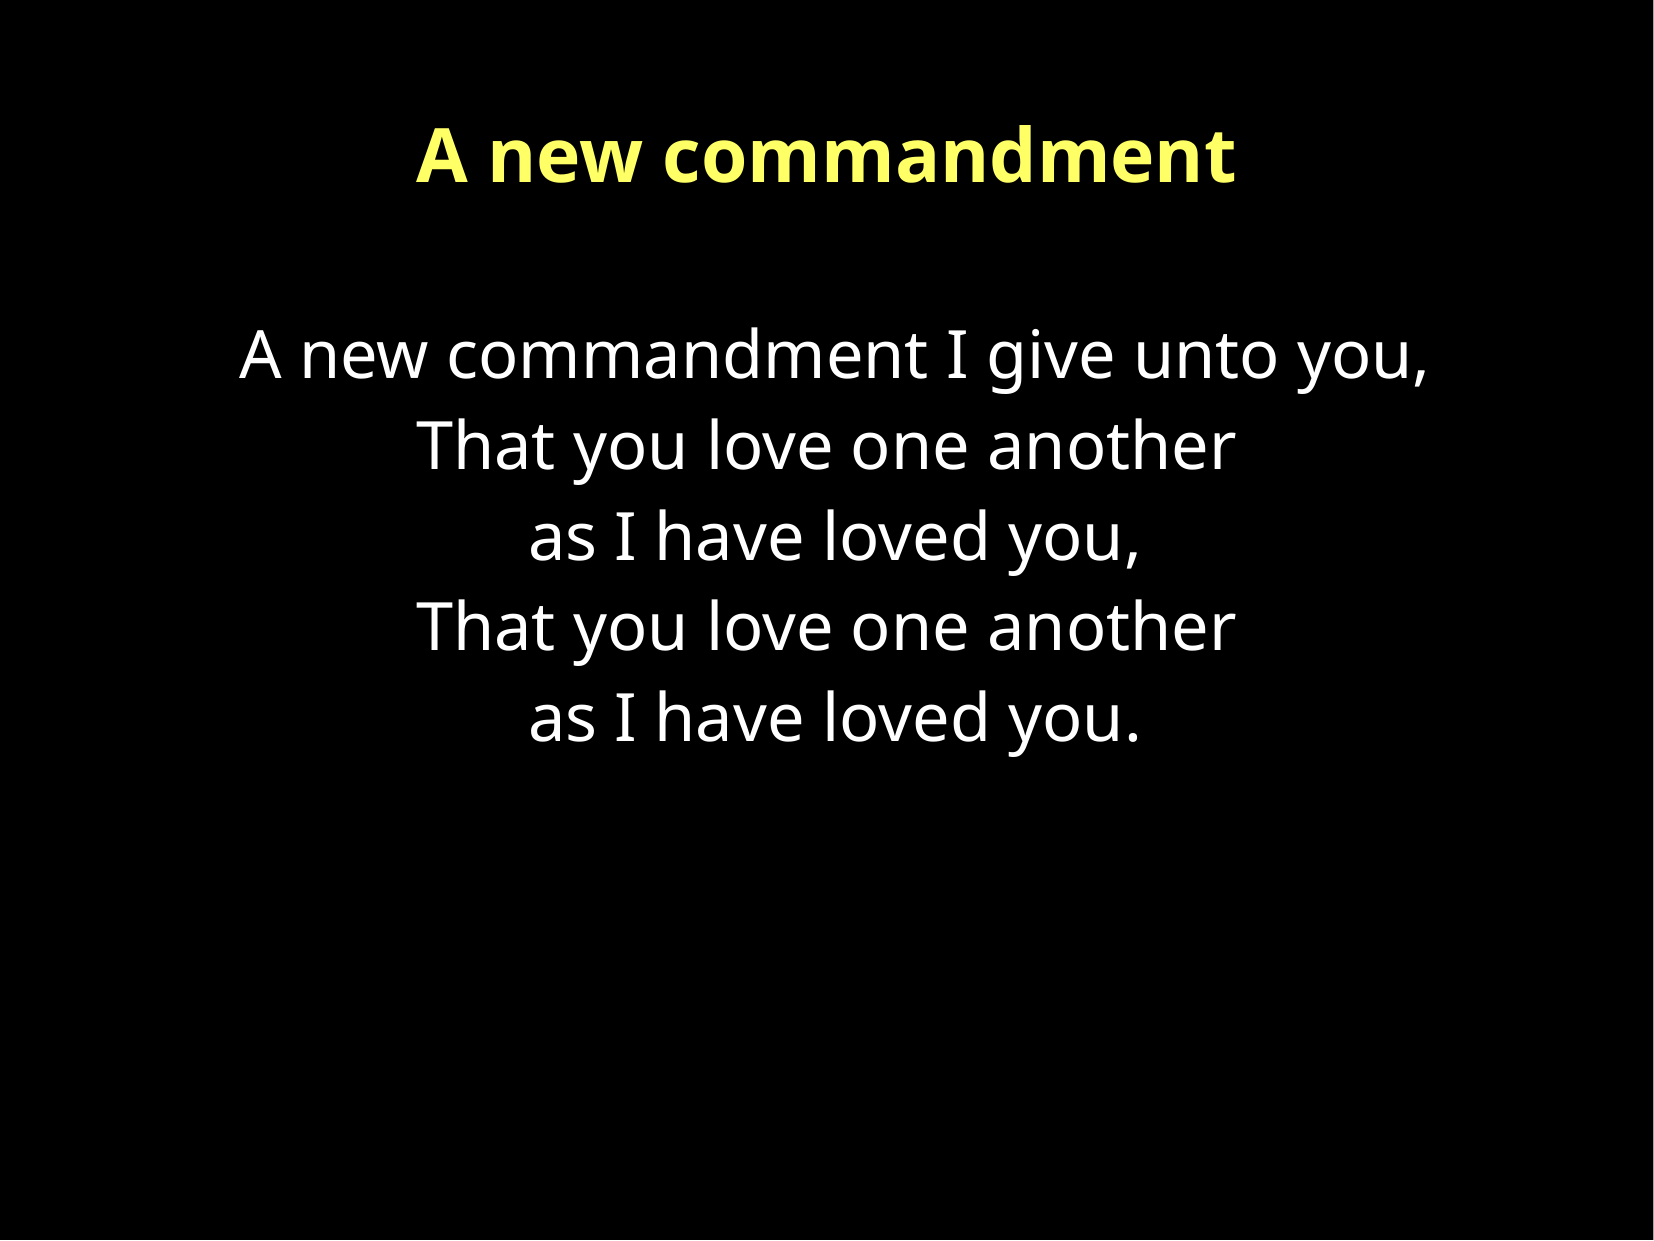

# A new commandment
A new commandment I give unto you,
That you love one another
as I have loved you,
That you love one another
as I have loved you.